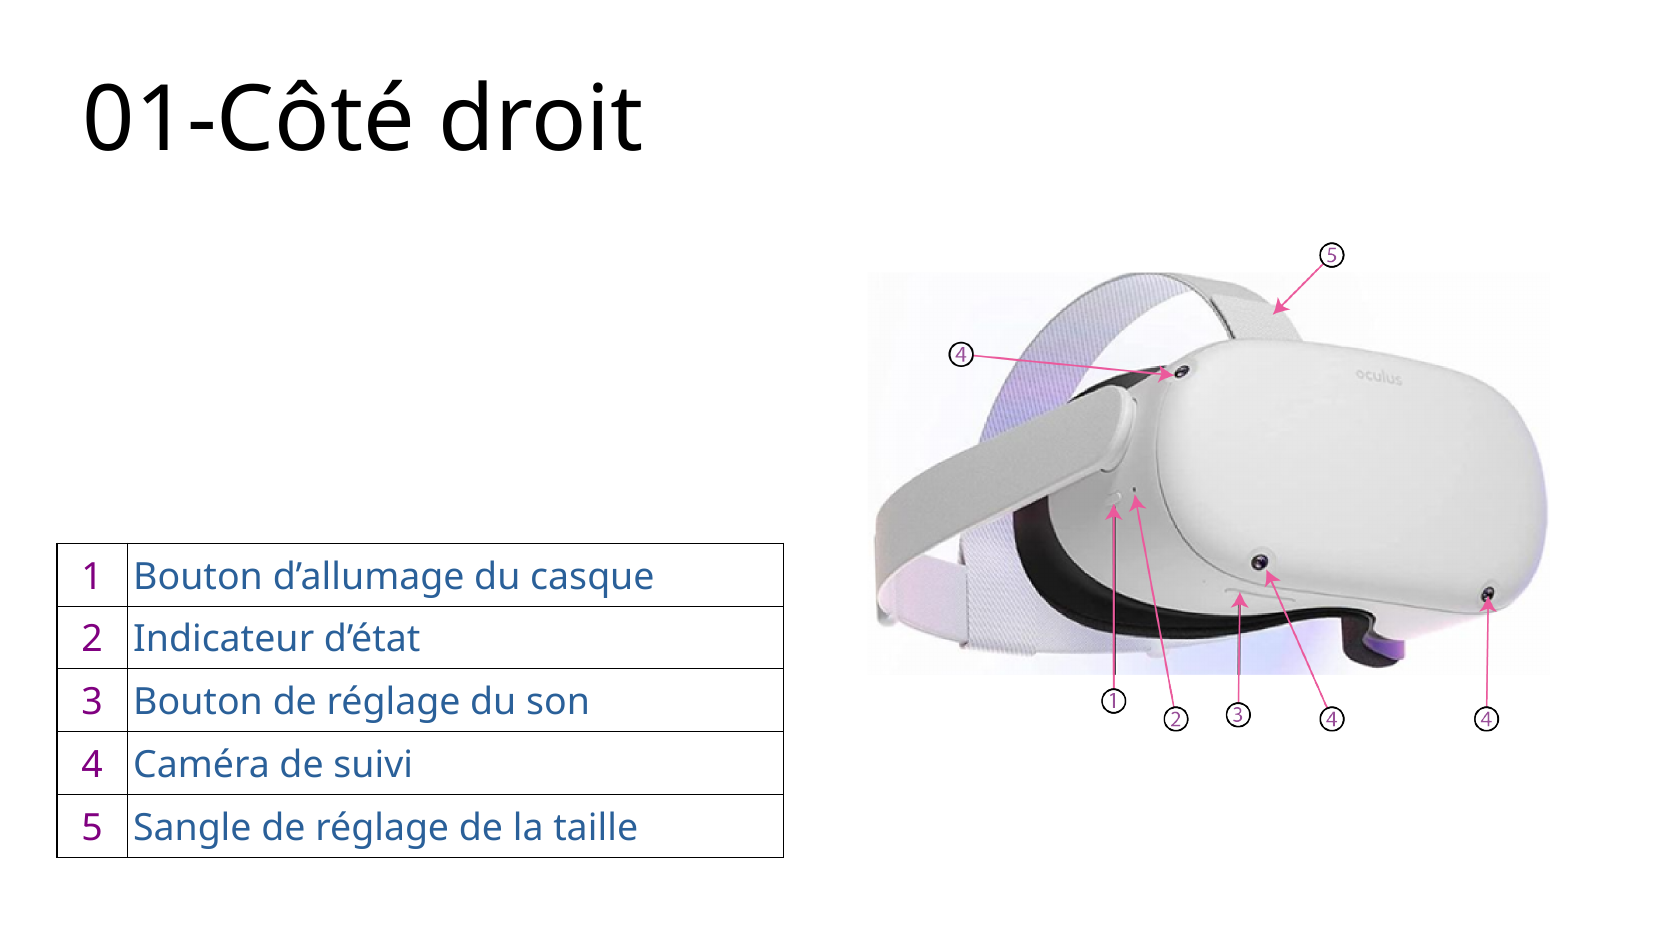

# 01-Côté droit
| 1 | Bouton d’allumage du casque |
| --- | --- |
| 2 | Indicateur d’état |
| 3 | Bouton de réglage du son |
| 4 | Caméra de suivi |
| 5 | Sangle de réglage de la taille |